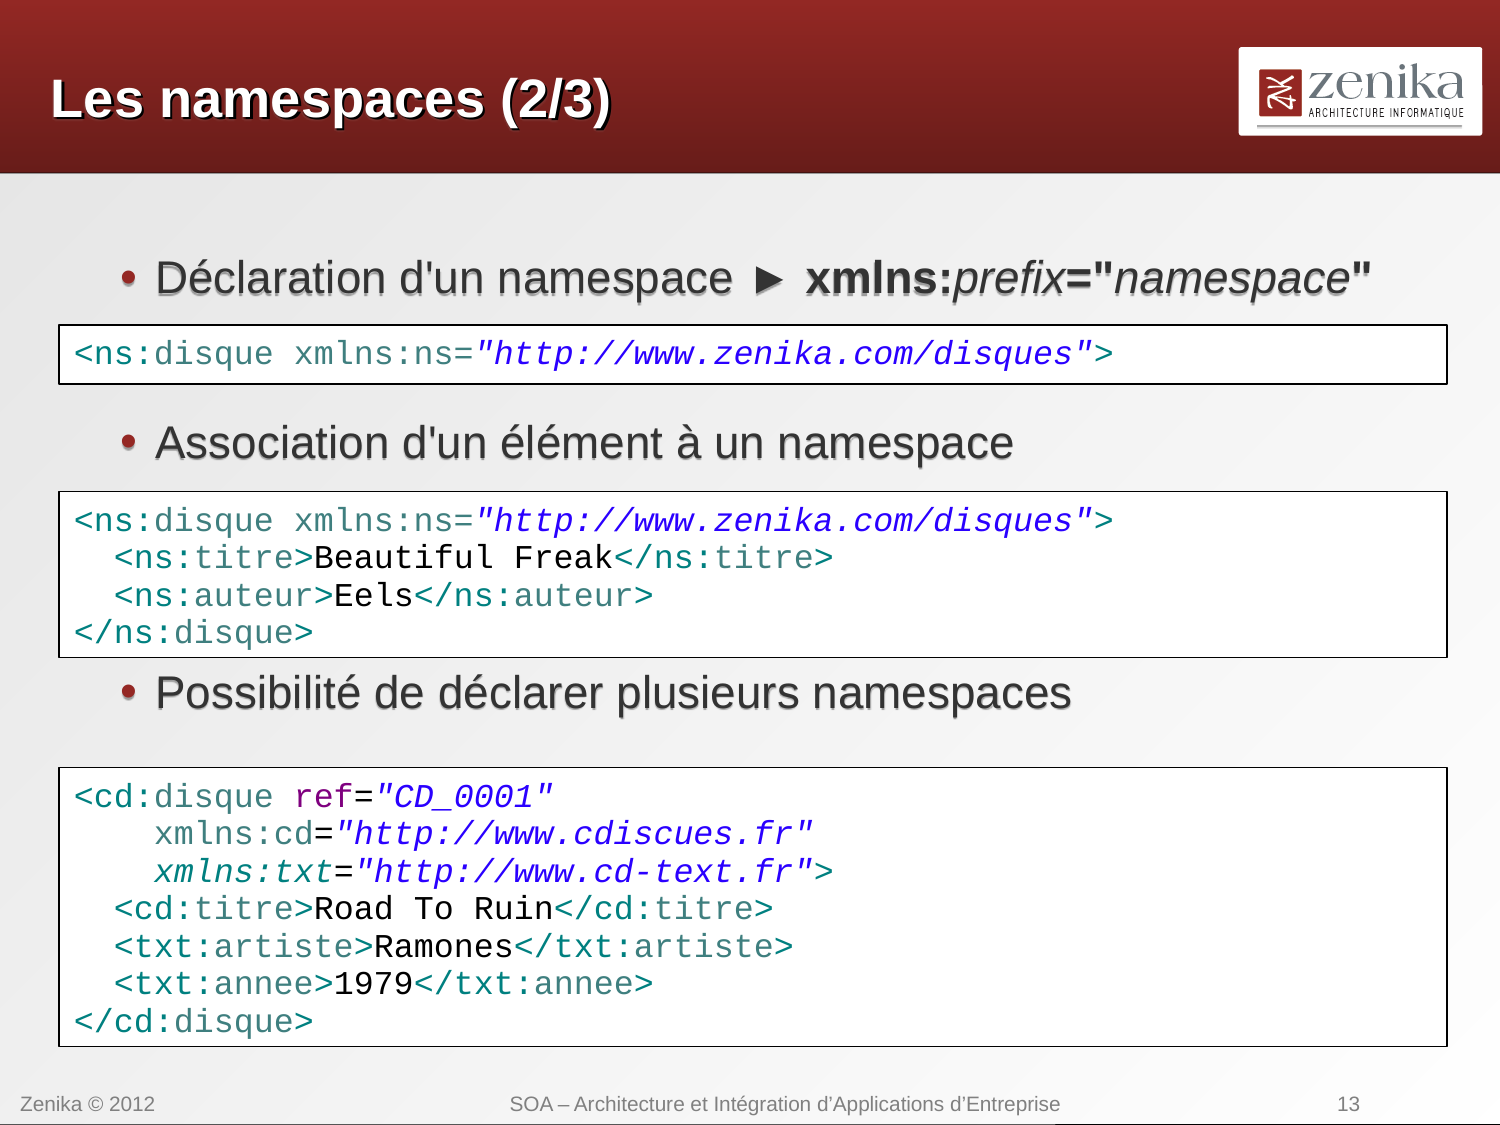

# Les namespaces (2/3)
Déclaration d'un namespace ► xmlns:prefix="namespace"
Association d'un élément à un namespace
Possibilité de déclarer plusieurs namespaces
<ns:disque xmlns:ns="http://www.zenika.com/disques">
<ns:disque xmlns:ns="http://www.zenika.com/disques">
 <ns:titre>Beautiful Freak</ns:titre>
 <ns:auteur>Eels</ns:auteur>
</ns:disque>
<cd:disque ref="CD_0001"
 xmlns:cd="http://www.cdiscues.fr"
 xmlns:txt="http://www.cd-text.fr">
 <cd:titre>Road To Ruin</cd:titre>
 <txt:artiste>Ramones</txt:artiste>
 <txt:annee>1979</txt:annee>
</cd:disque>